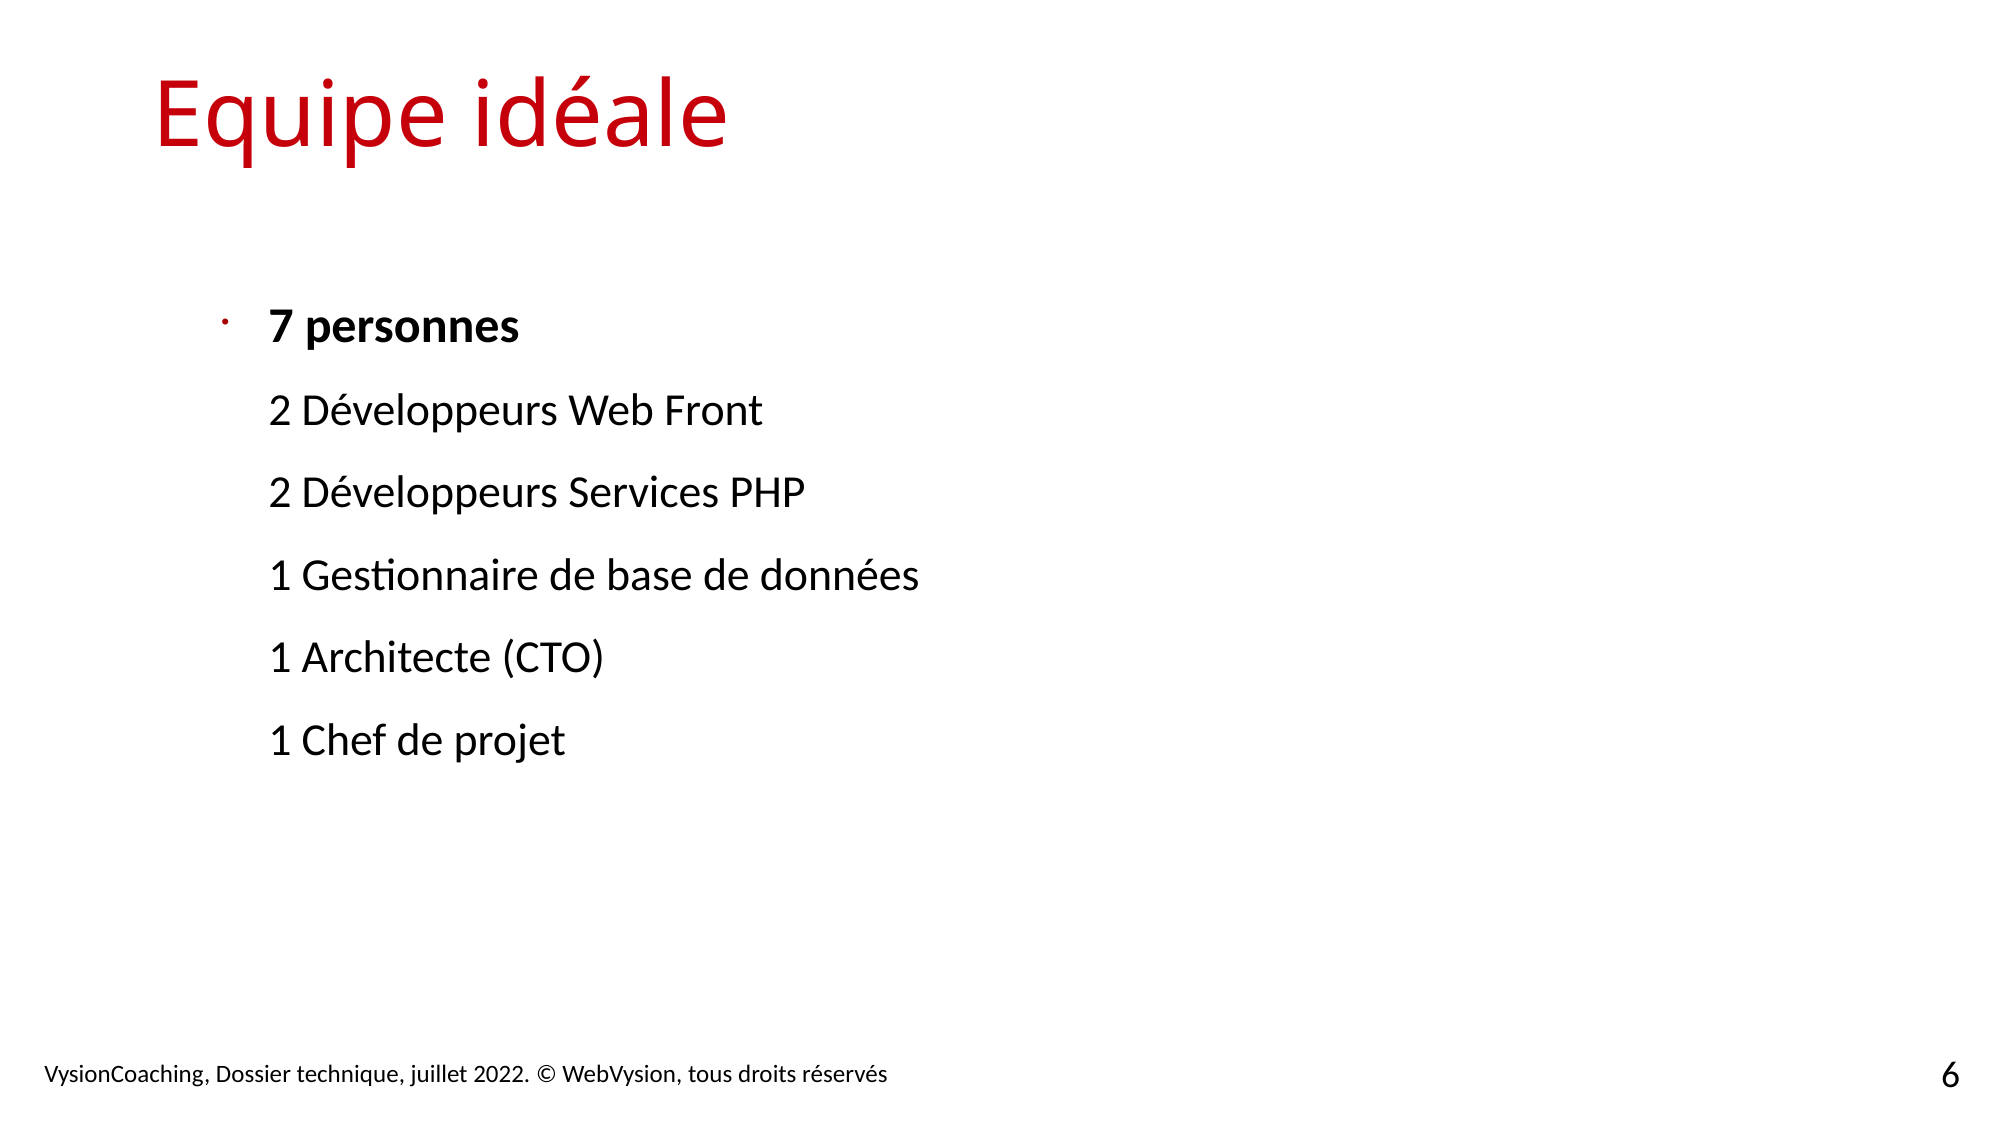

# Equipe idéale
7 personnes
2 Développeurs Web Front
2 Développeurs Services PHP
1 Gestionnaire de base de données
1 Architecte (CTO)
1 Chef de projet
VysionCoaching, Dossier technique, juillet 2022. © WebVysion, tous droits réservés